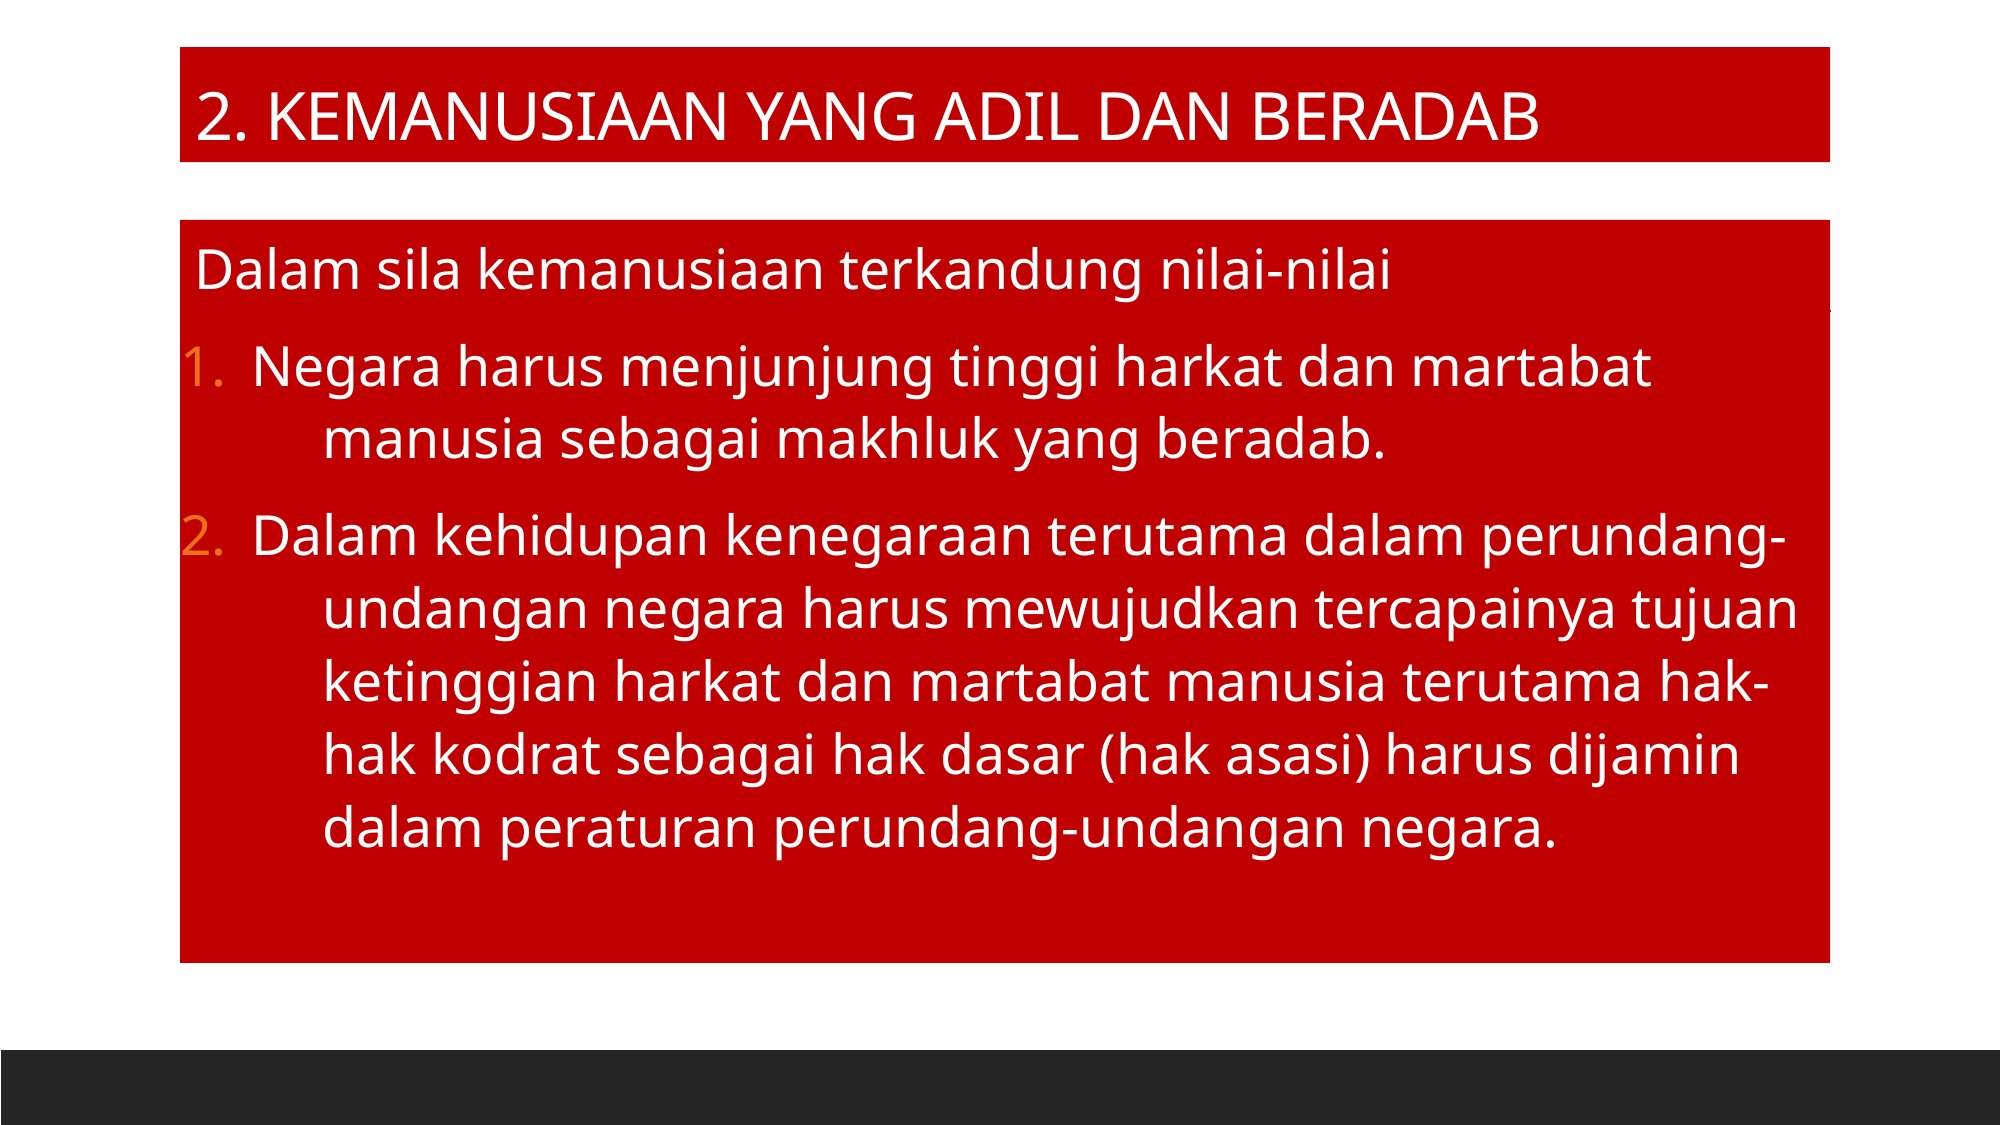

# 2. KEMANUSIAAN YANG ADIL DAN BERADAB
Dalam sila kemanusiaan terkandung nilai-nilai
Negara harus menjunjung tinggi harkat dan martabat manusia sebagai makhluk yang beradab.
Dalam kehidupan kenegaraan terutama dalam perundang-undangan negara harus mewujudkan tercapainya tujuan ketinggian harkat dan martabat manusia terutama hak-hak kodrat sebagai hak dasar (hak asasi) harus dijamin dalam peraturan perundang-undangan negara.